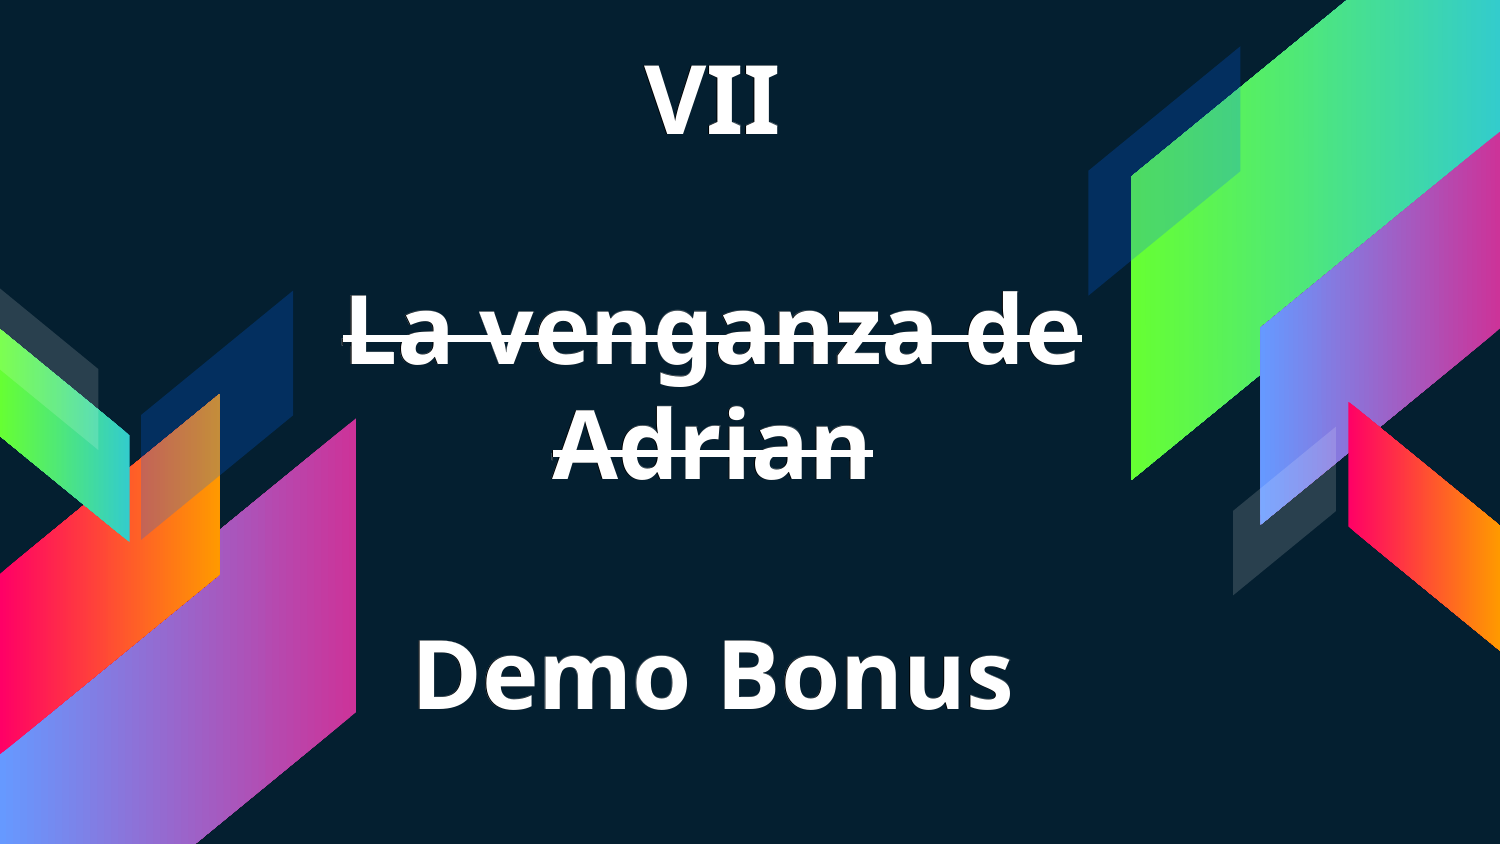

# VII La venganza de Adrian Demo Bonus